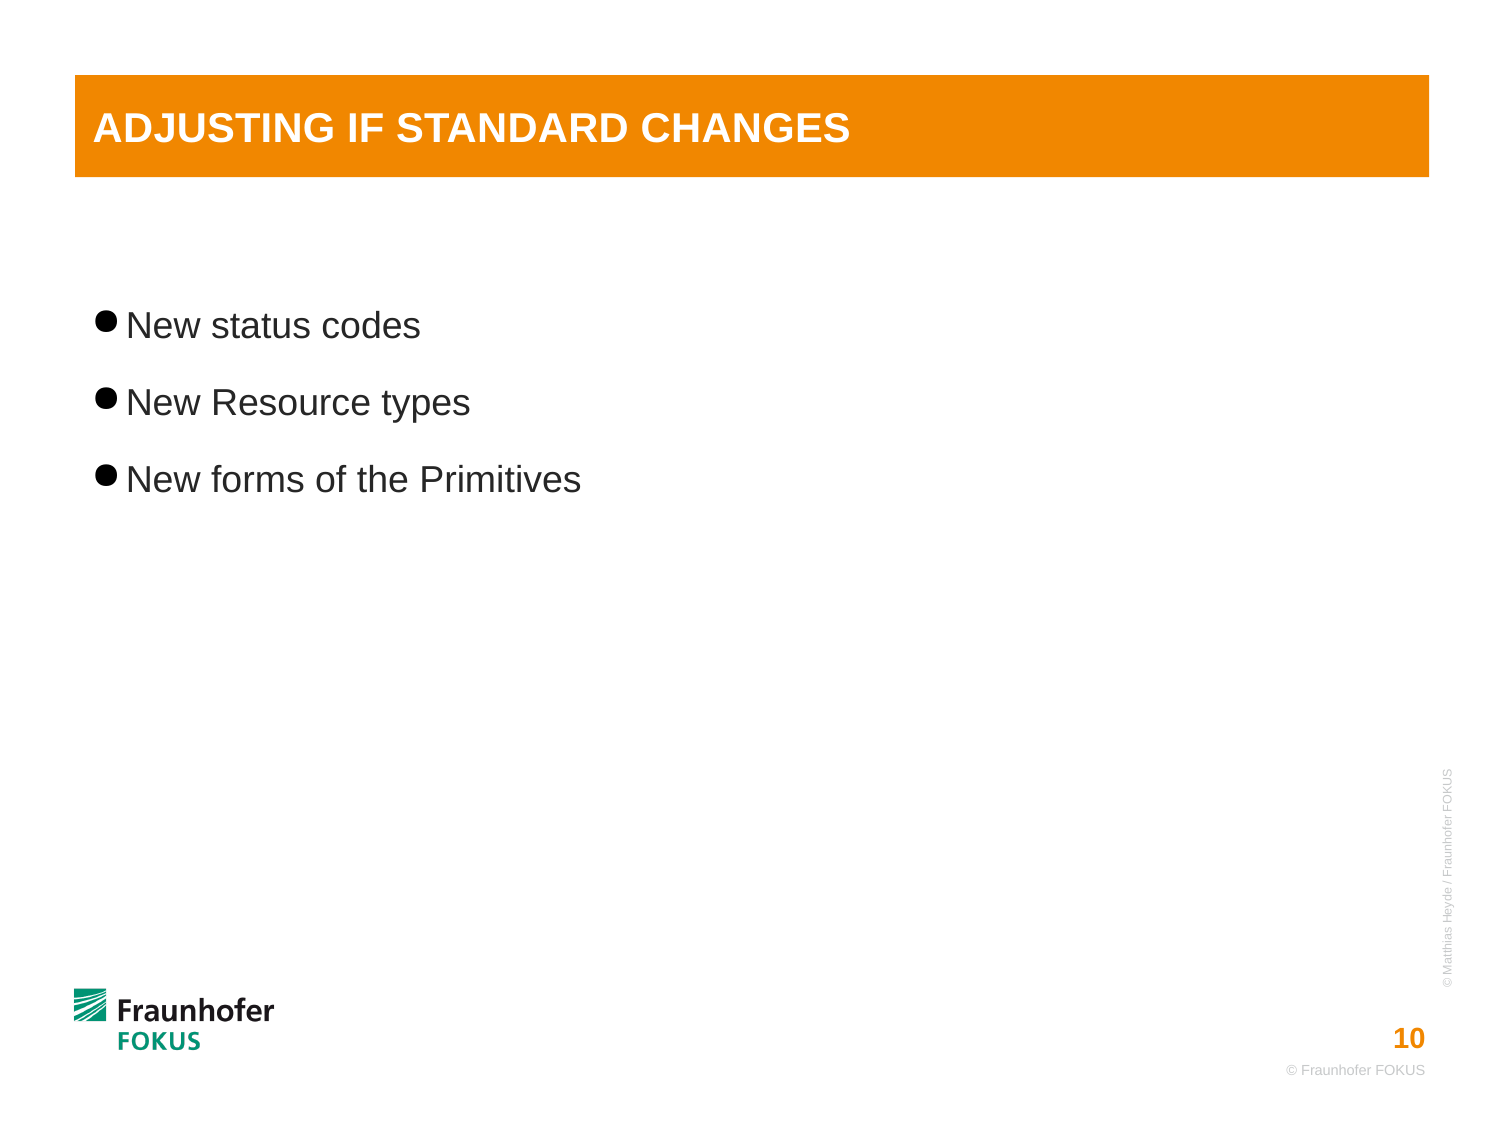

# Adjusting if standard changes
New status codes
New Resource types
New forms of the Primitives
©Matthias Heyde / Fraunhofer FOKUS
© Matthias Heyde / Fraunhofer FOKUS
© Fraunhofer FOKUS